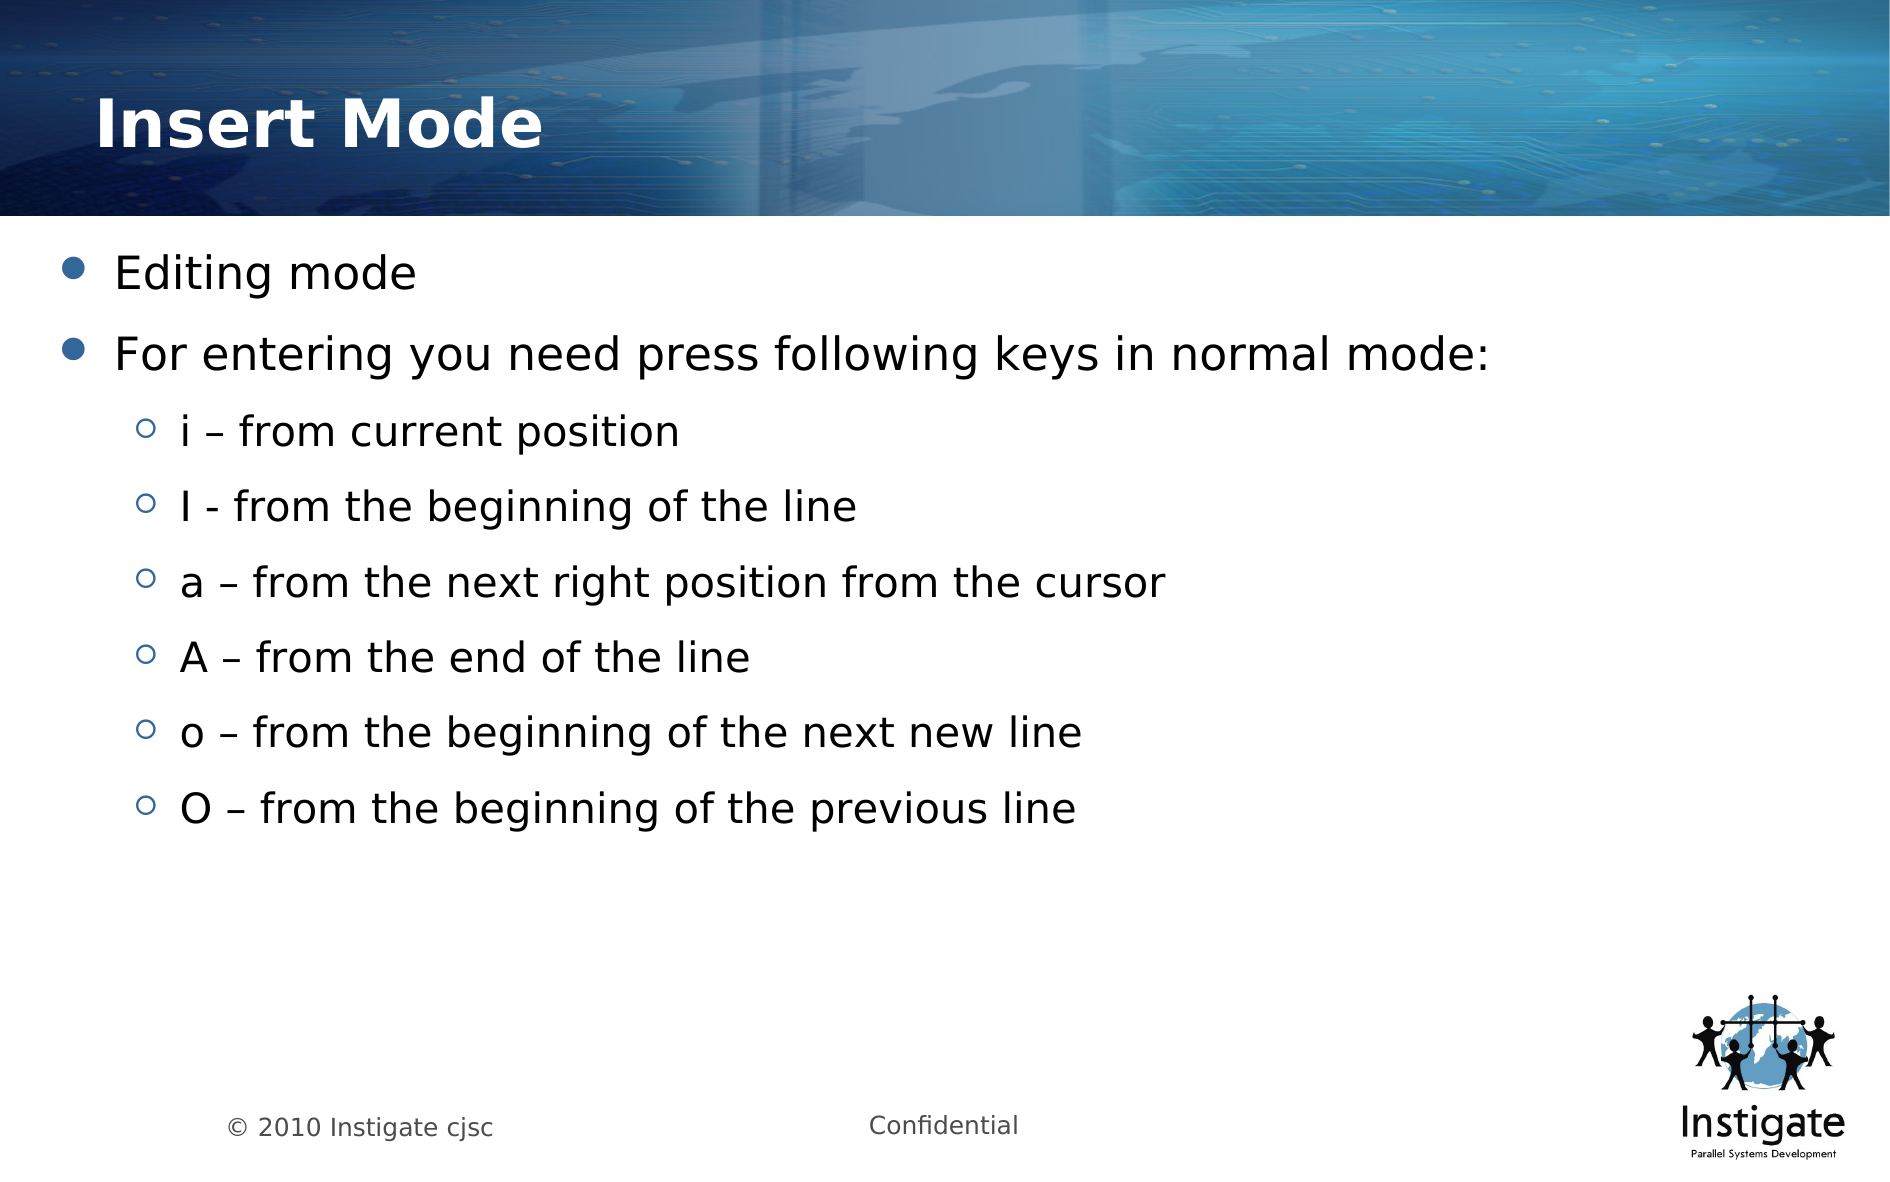

# Insert Mode
Editing mode
For entering you need press following keys in normal mode:
i – from current position
I - from the beginning of the line
a – from the next right position from the cursor
A – from the end of the line
o – from the beginning of the next new line
O – from the beginning of the previous line